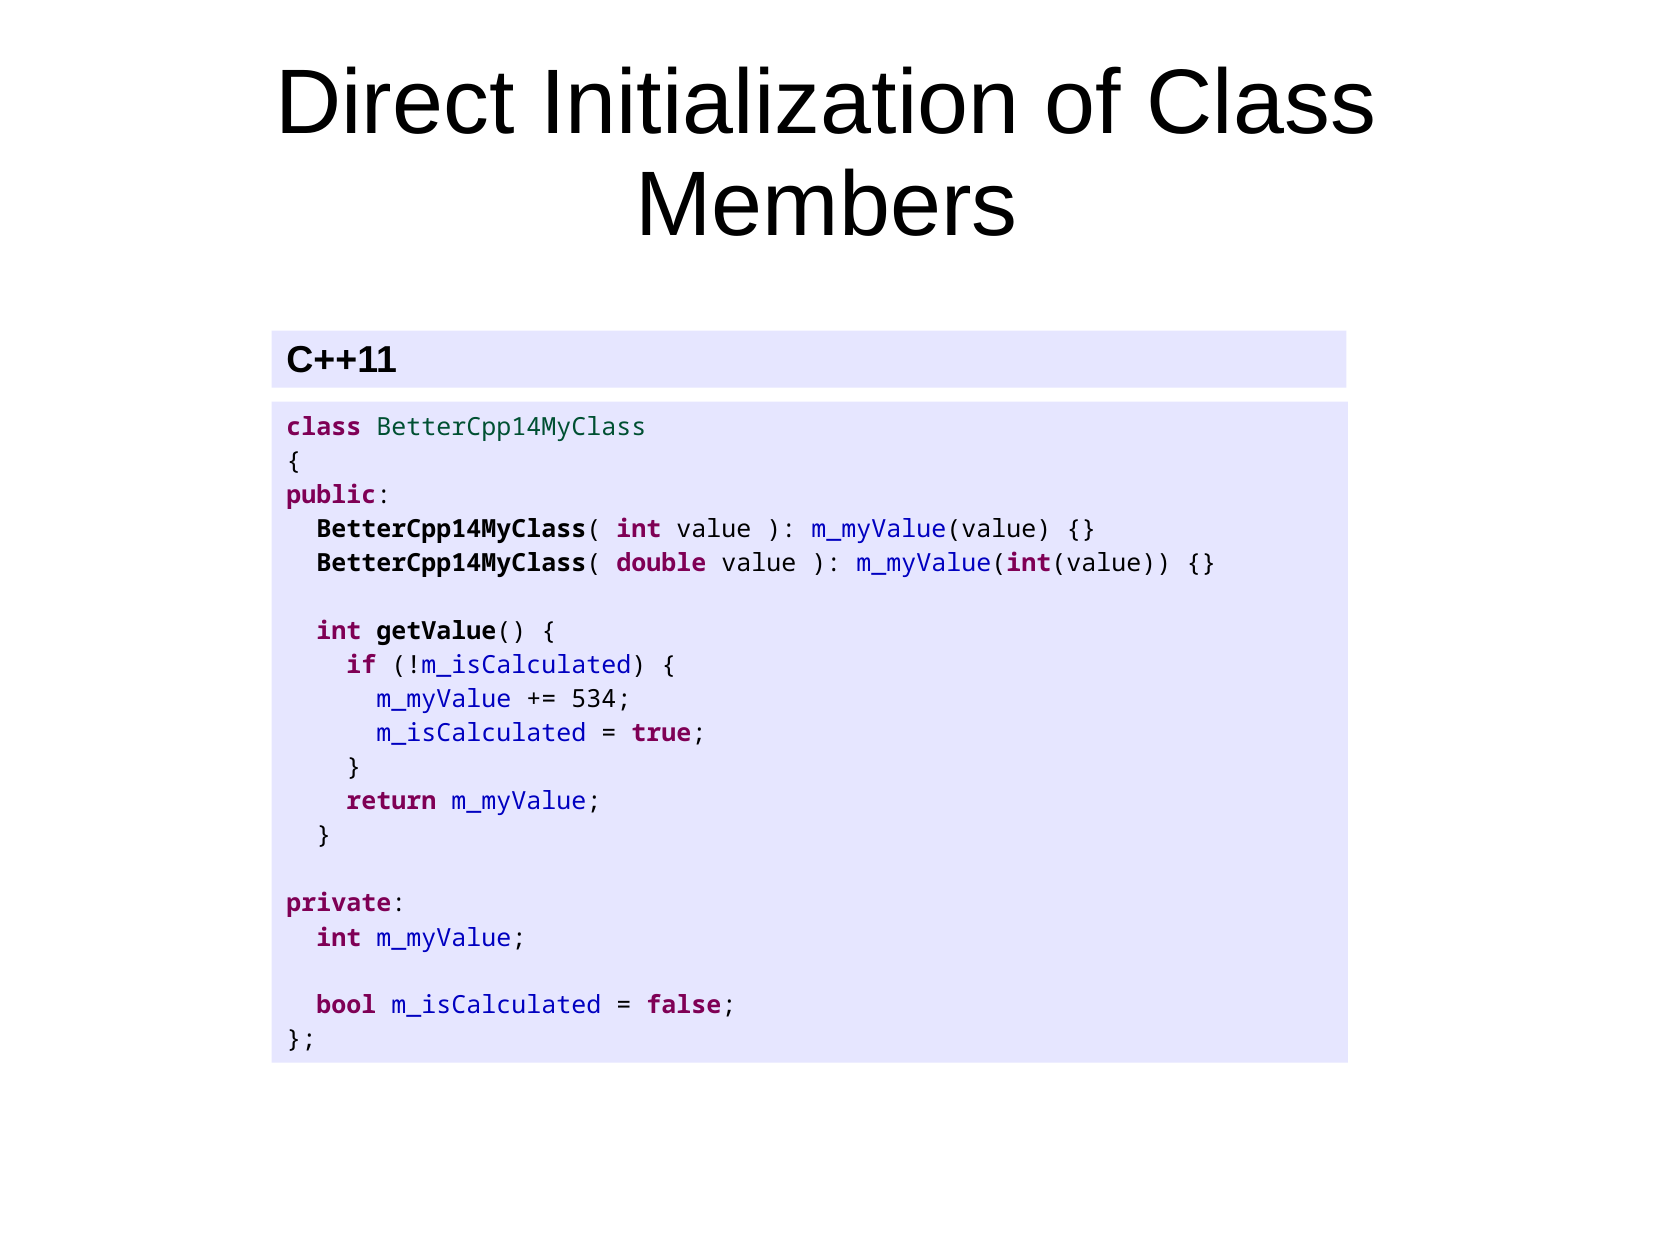

# Direct Initialization of Class Members
C++11
class BetterCpp14MyClass
{
public:
 BetterCpp14MyClass( int value ): m_myValue(value) {}
 BetterCpp14MyClass( double value ): m_myValue(int(value)) {}
 int getValue() {
 if (!m_isCalculated) {
 m_myValue += 534;
 m_isCalculated = true;
 }
 return m_myValue;
 }
private:
 int m_myValue;
 bool m_isCalculated = false;
};